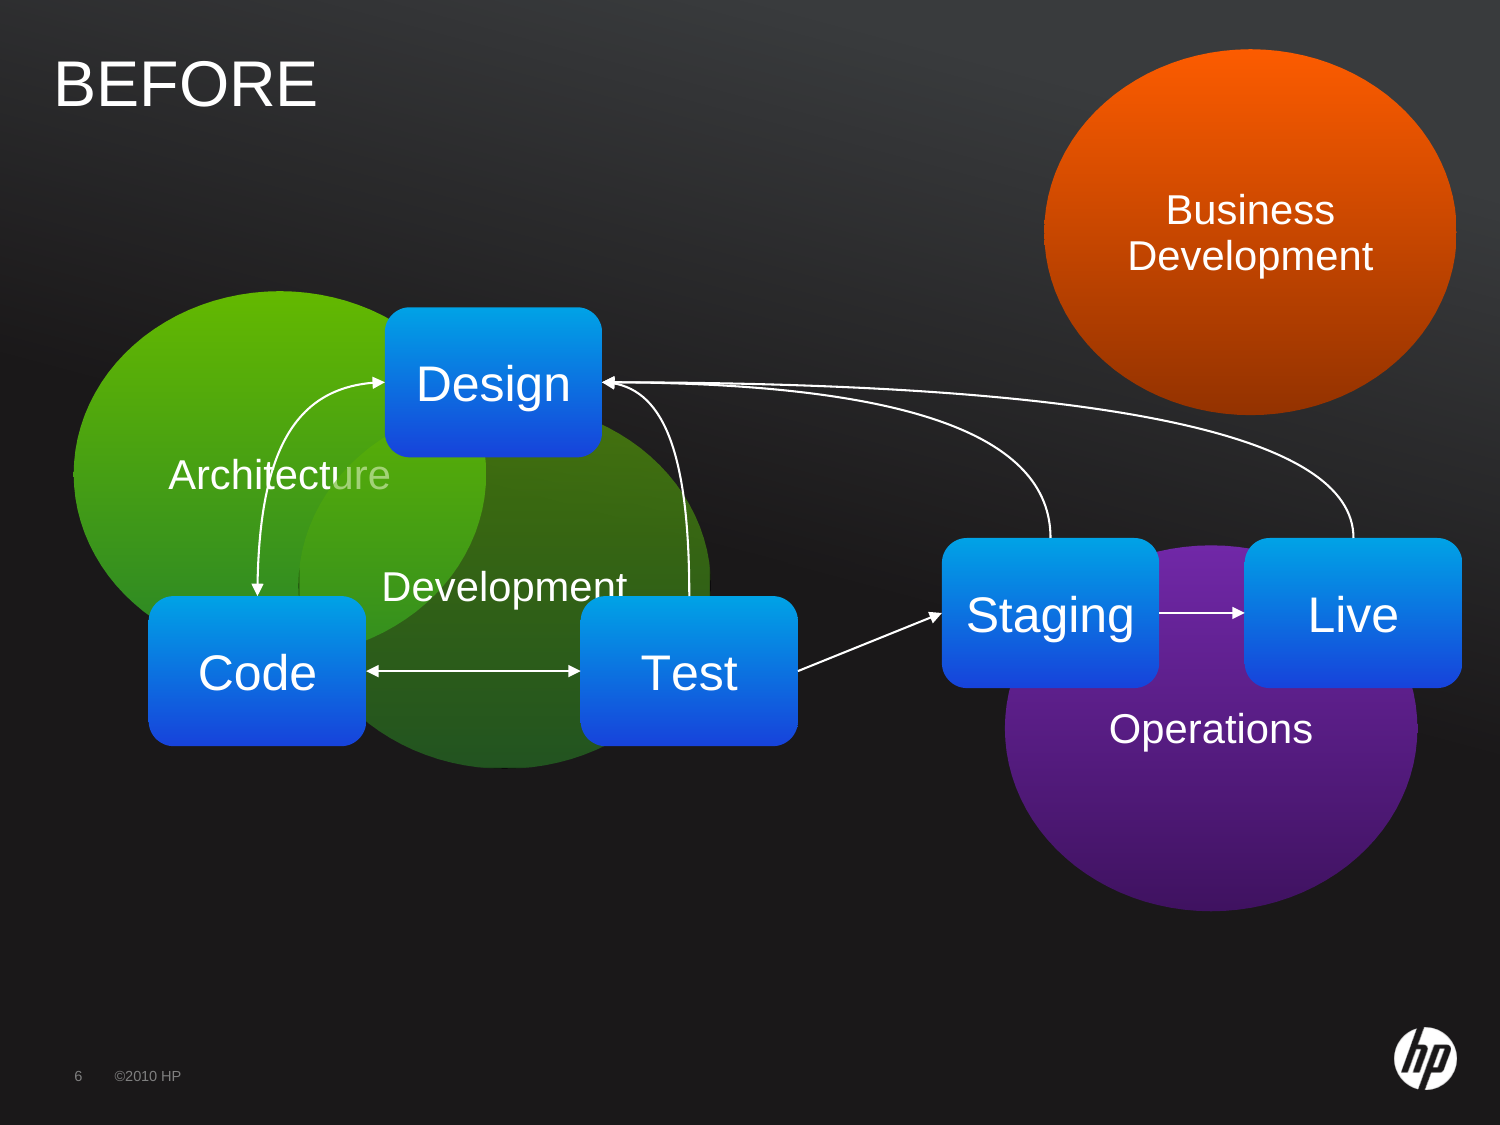

BEFORE
Business Development
Architecture
Design
Development
Staging
Live
Operations
Code
Test